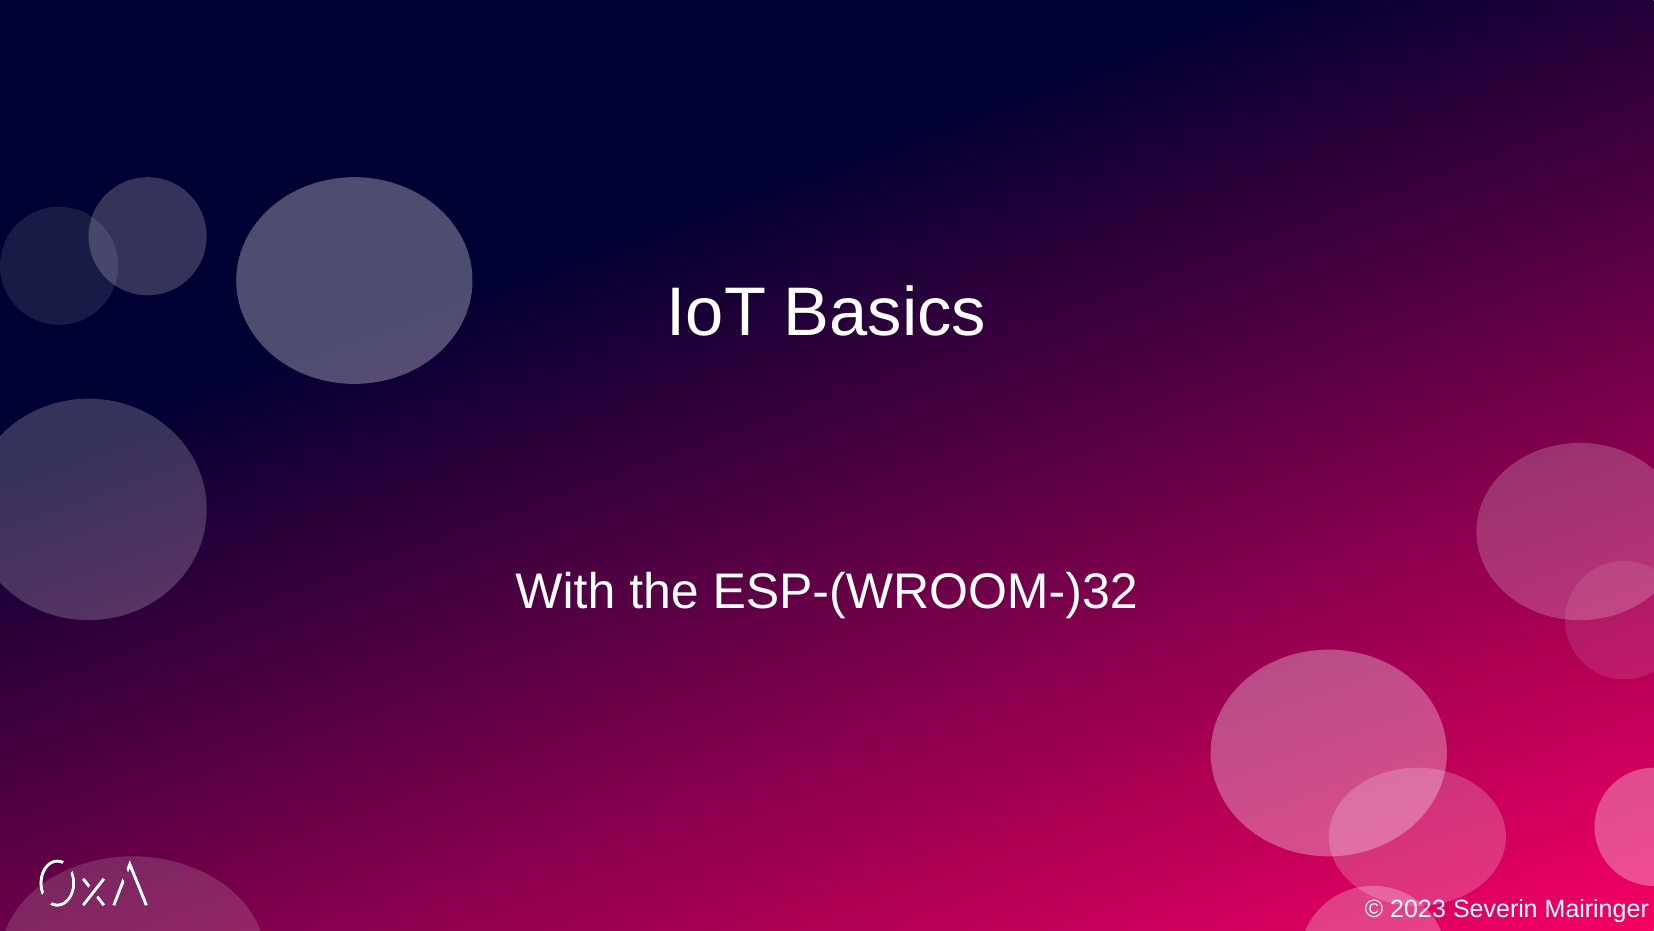

# IoT Basics
With the ESP-(WROOM-)32
© 2023 Severin Mairinger